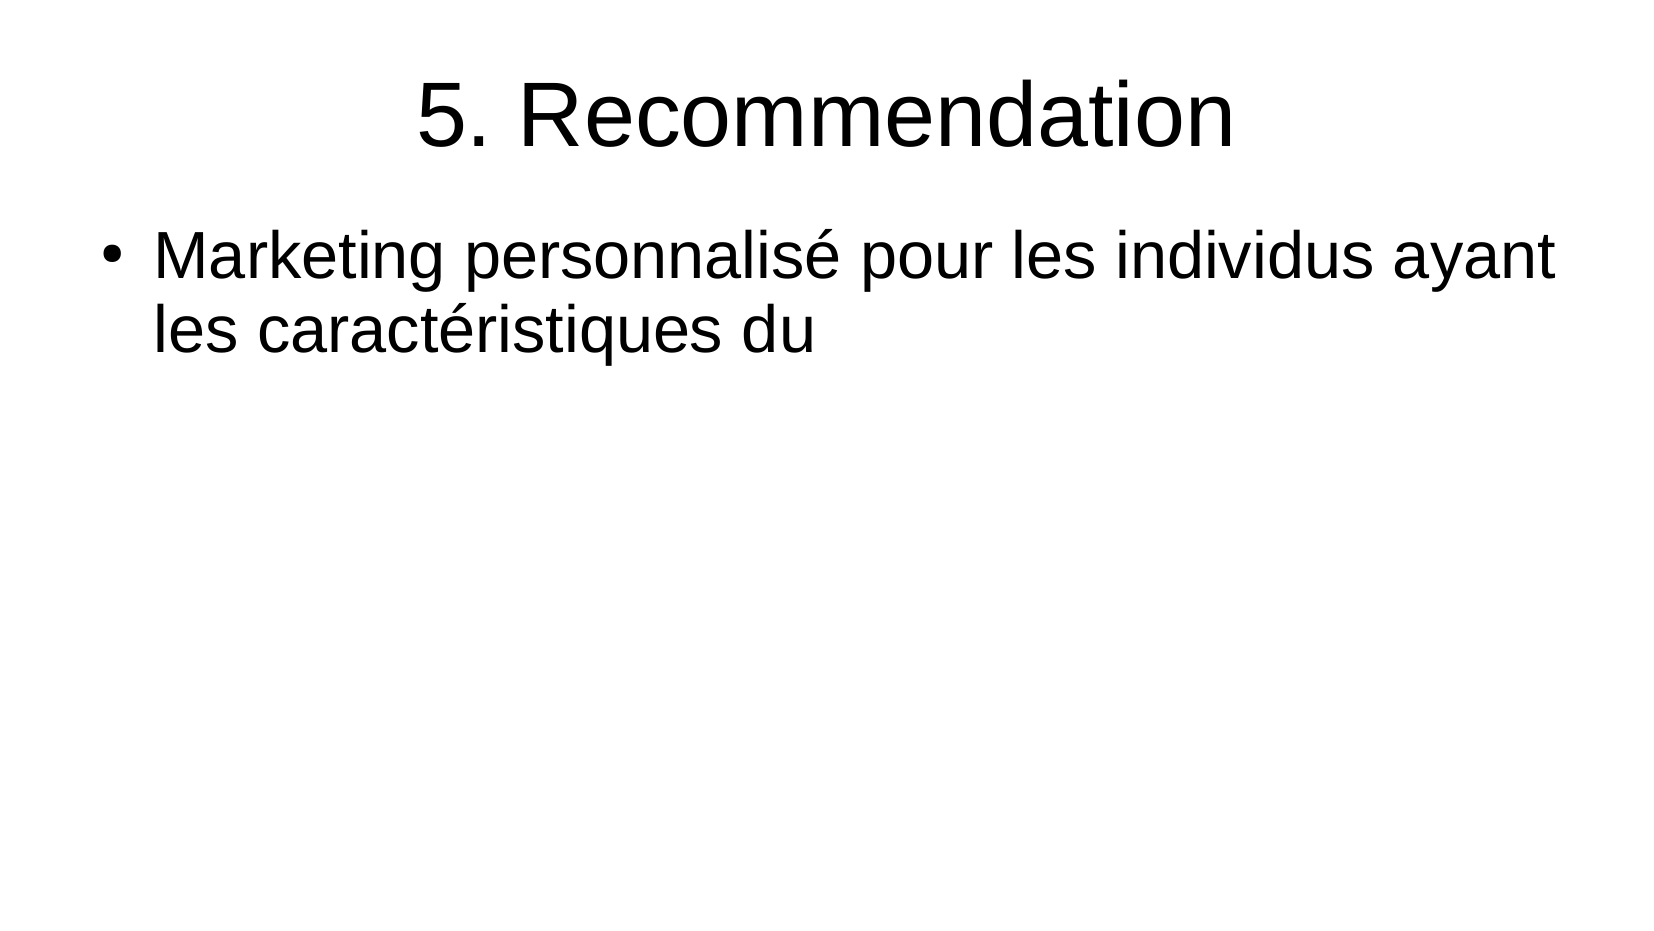

# 5. Recommendation
Marketing personnalisé pour les individus ayant les caractéristiques du